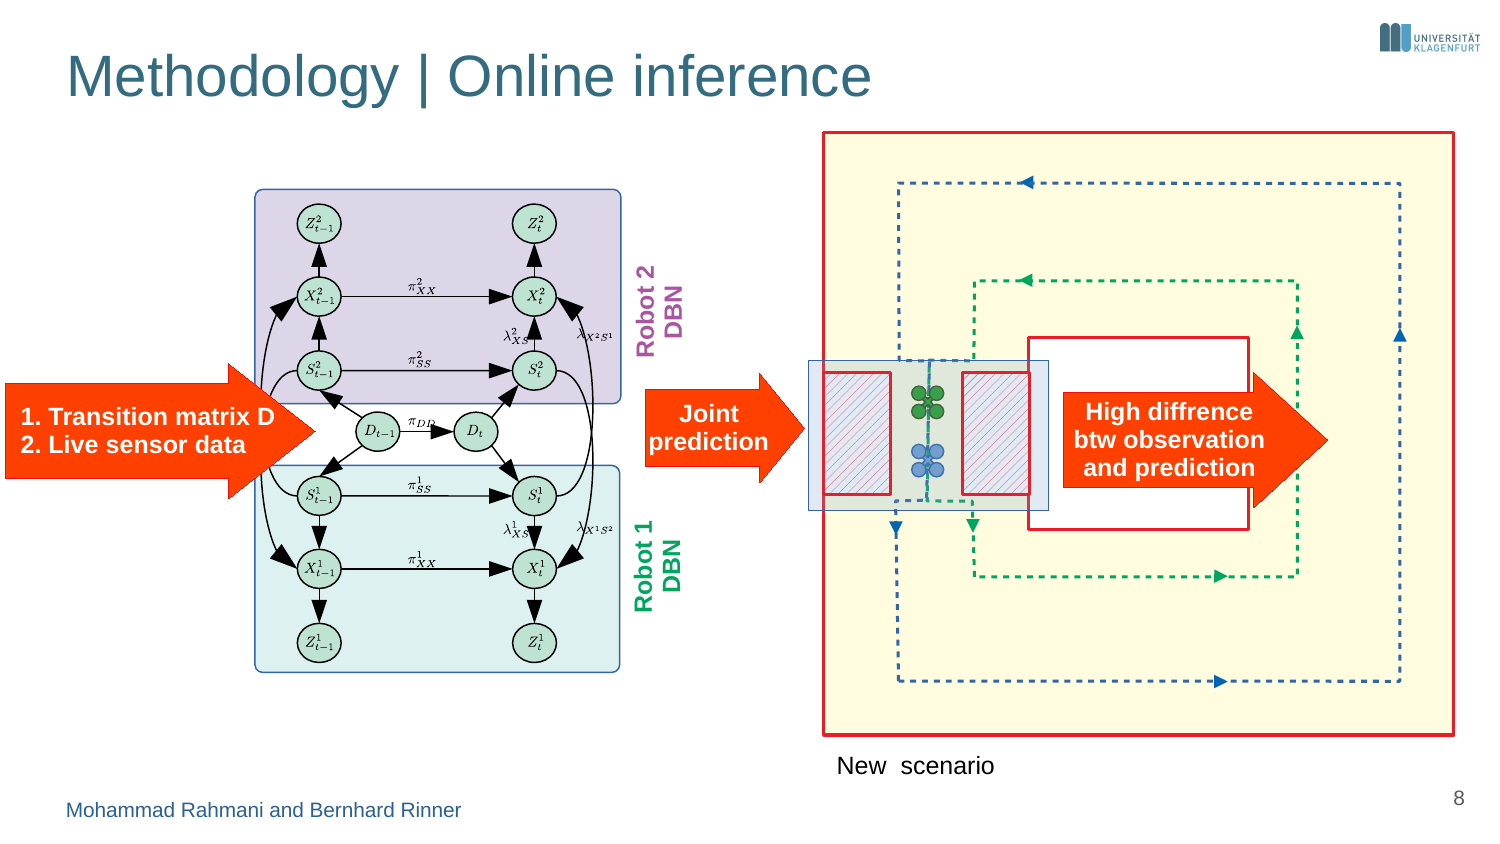

# Methodology | Online inference
Robot 2
DBN
Robot 1
DBN
1. Transition matrix D
2. Live sensor data
High diffrence
btw observation
and prediction
High diffrence
btw observation
and prediction
Joint
prediction
New scenario